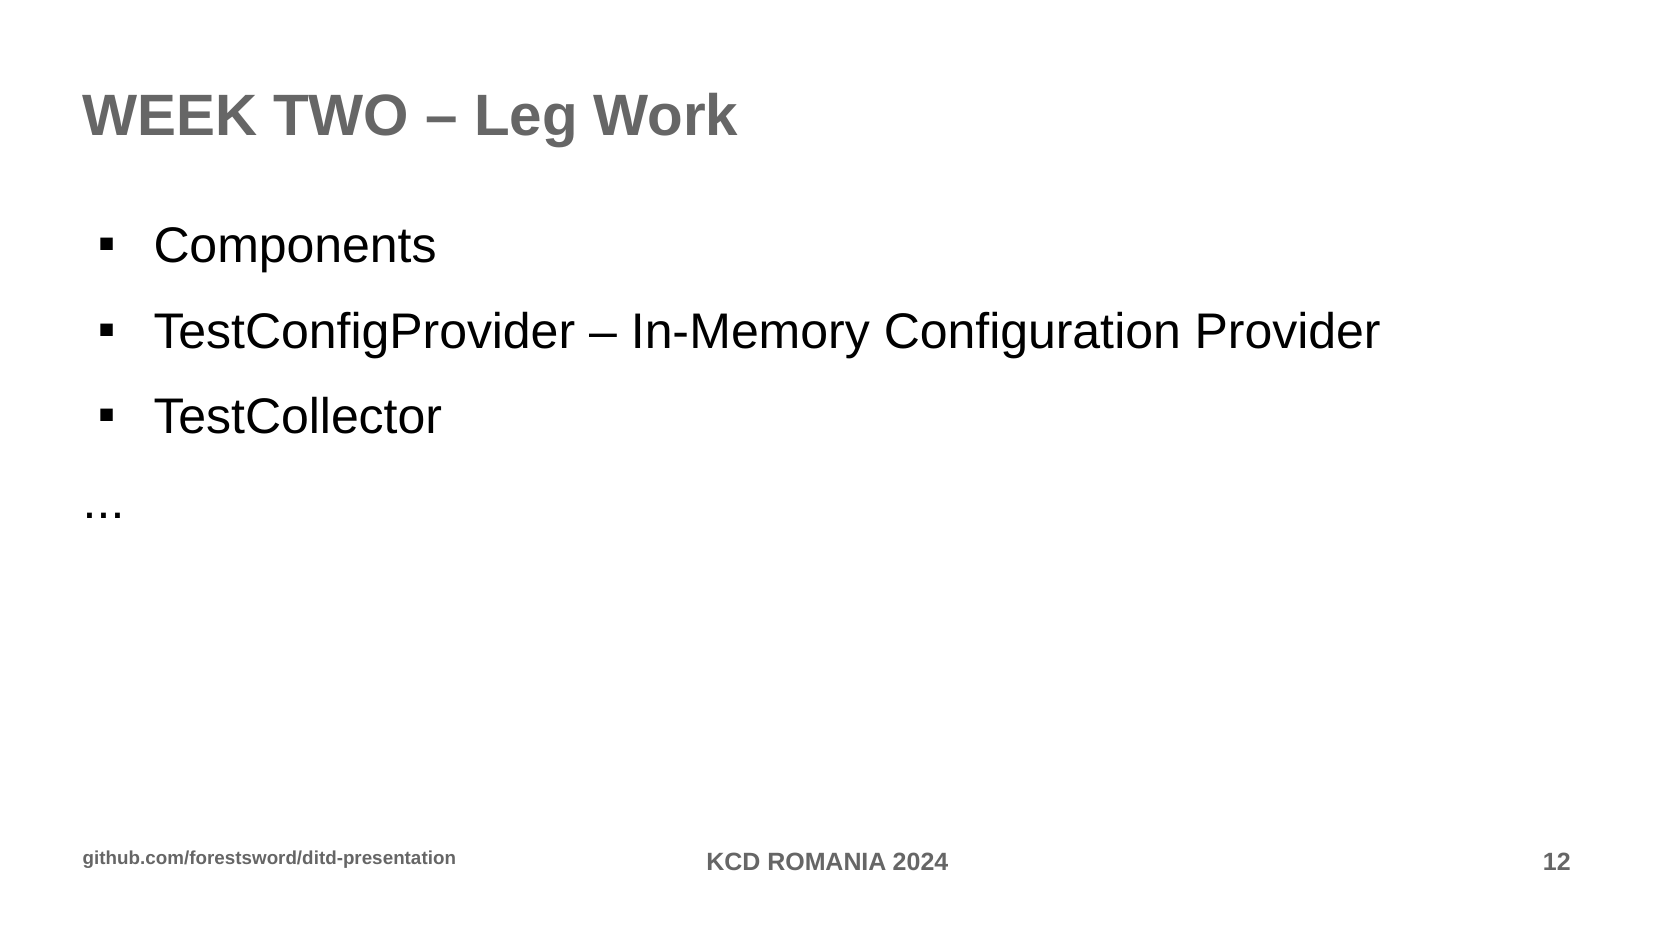

# WEEK TWO – Leg Work
Components
TestConfigProvider – In-Memory Configuration Provider
TestCollector
...
github.com/forestsword/ditd-presentation
KCD ROMANIA 2024
12